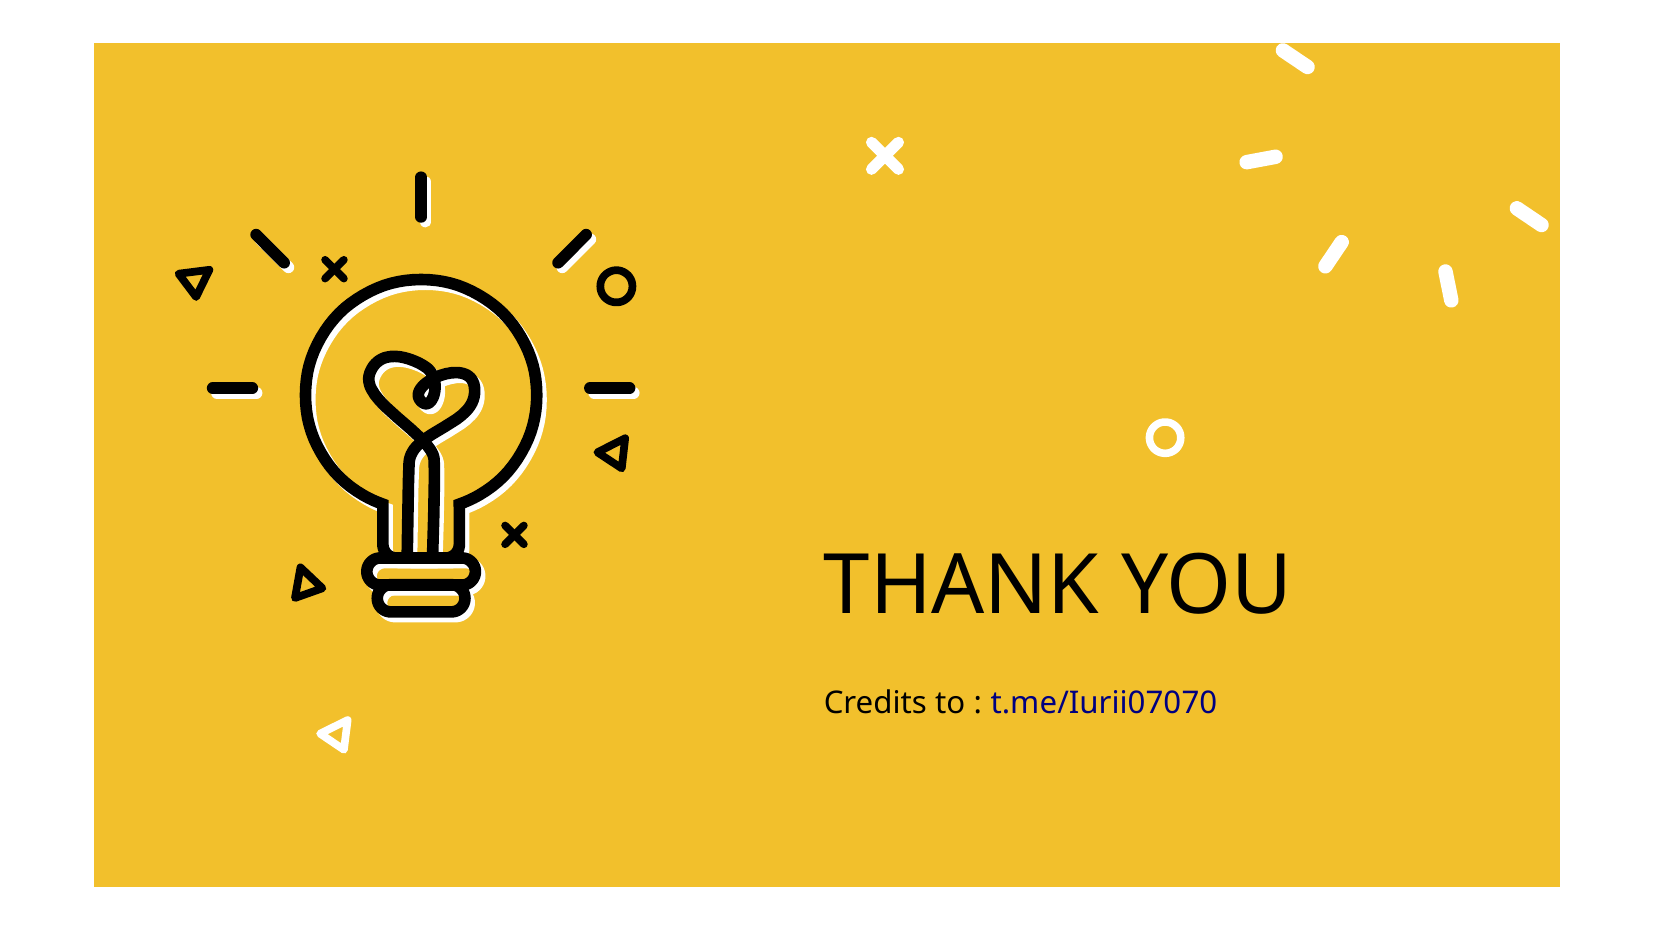

# THANK YOU
Credits to : t.me/Iurii07070